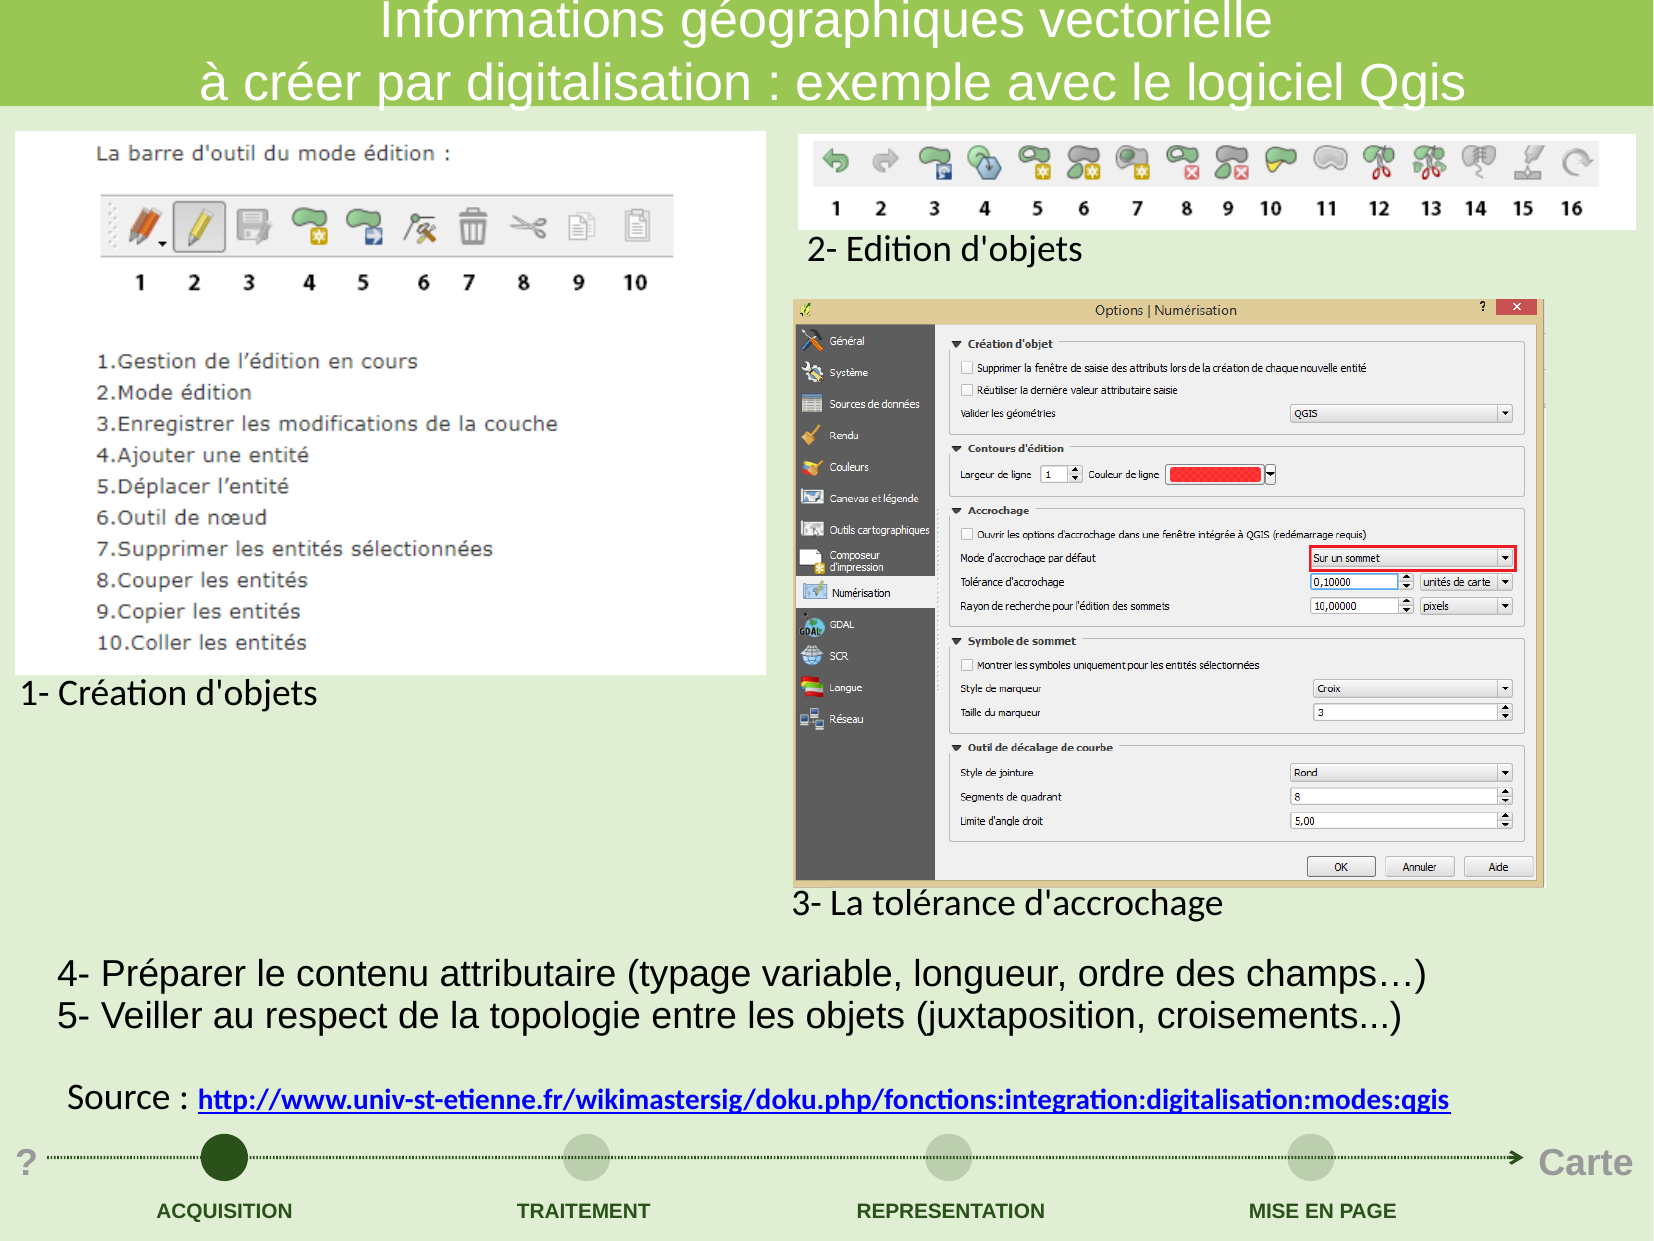

# Informations géographiques vectorielle à créer par digitalisation : exemple avec le logiciel Qgis
2- Edition d'objets
1- Création d'objets
3- La tolérance d'accrochage
4- Préparer le contenu attributaire (typage variable, longueur, ordre des champs…)
5- Veiller au respect de la topologie entre les objets (juxtaposition, croisements...)
Source : http://www.univ-st-etienne.fr/wikimastersig/doku.php/fonctions:integration:digitalisation:modes:qgis
?
Carte
ACQUISITION
TRAITEMENT
REPRESENTATION
MISE EN PAGE